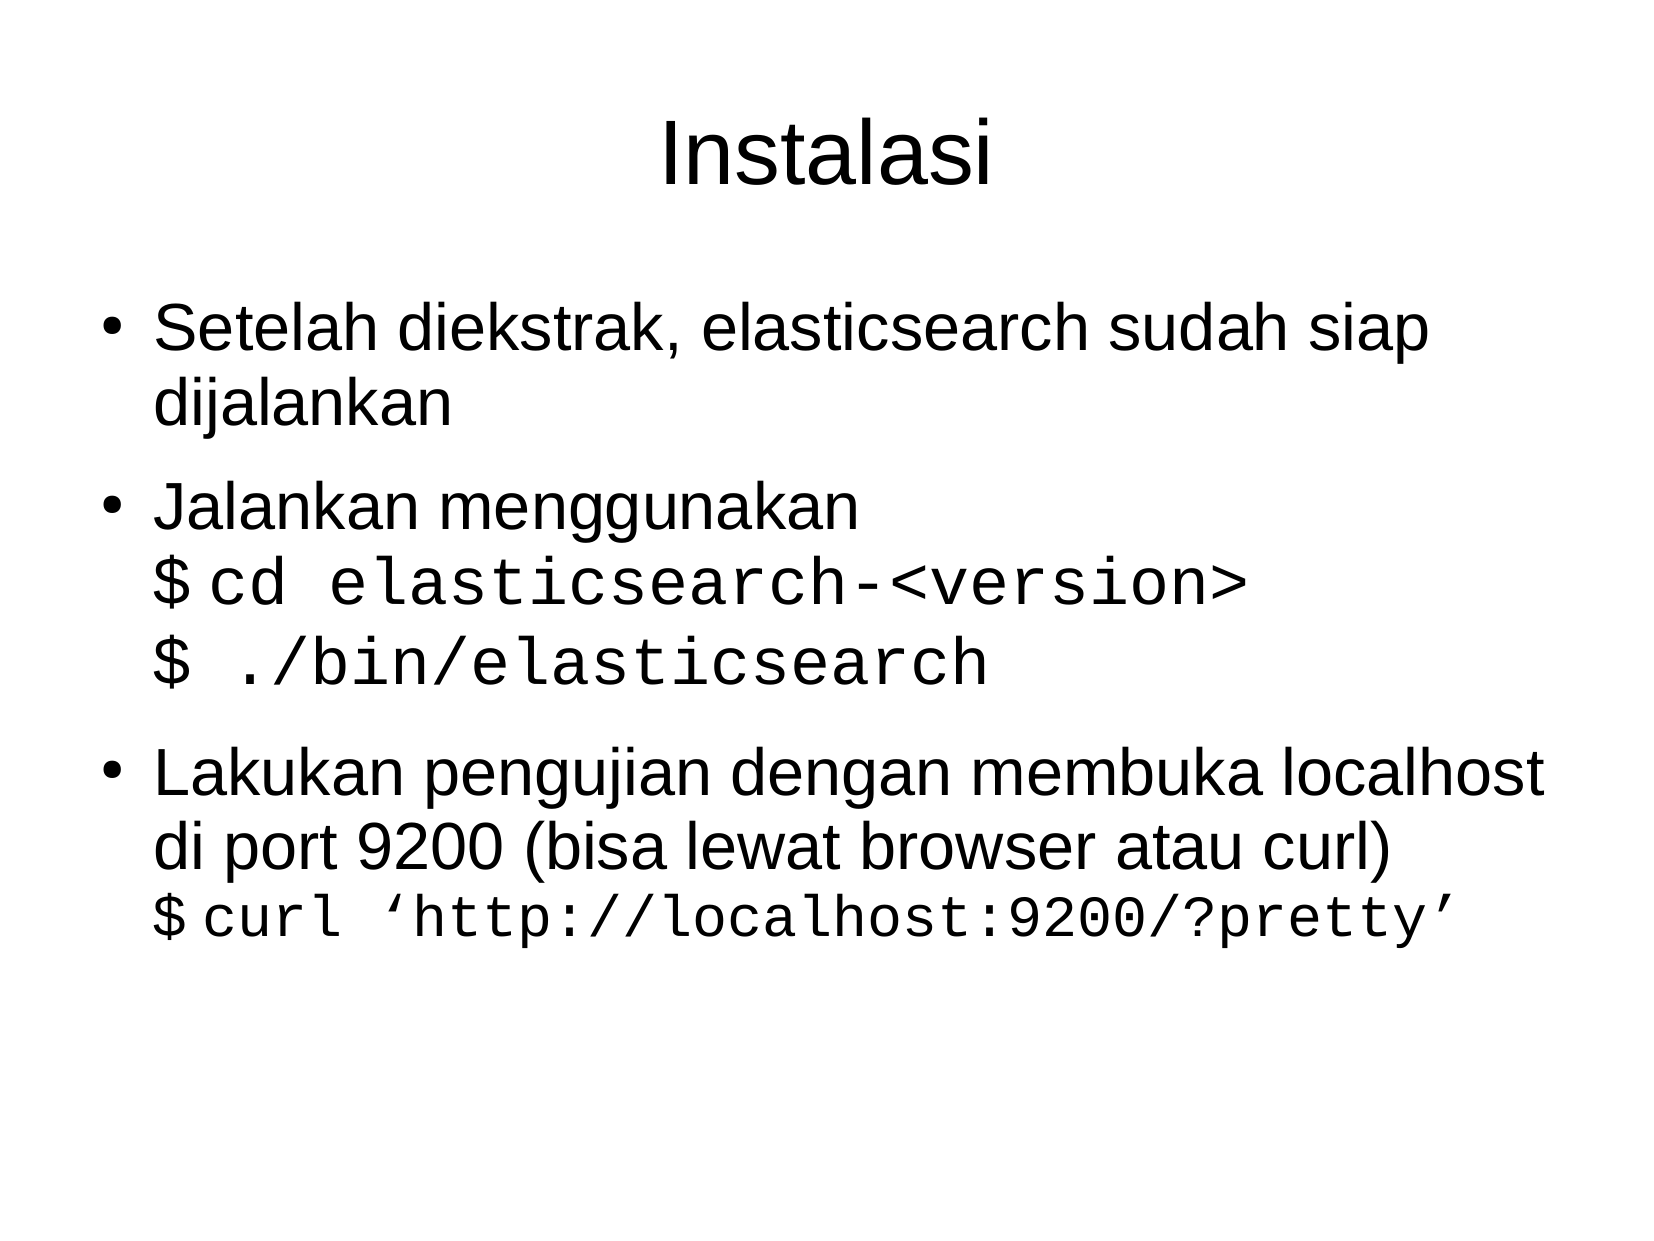

# Instalasi
Setelah diekstrak, elasticsearch sudah siap dijalankan
Jalankan menggunakan
$ cd elasticsearch-<version>
$ ./bin/elasticsearch
Lakukan pengujian dengan membuka localhost di port 9200 (bisa lewat browser atau curl)
$ curl ‘http://localhost:9200/?pretty’